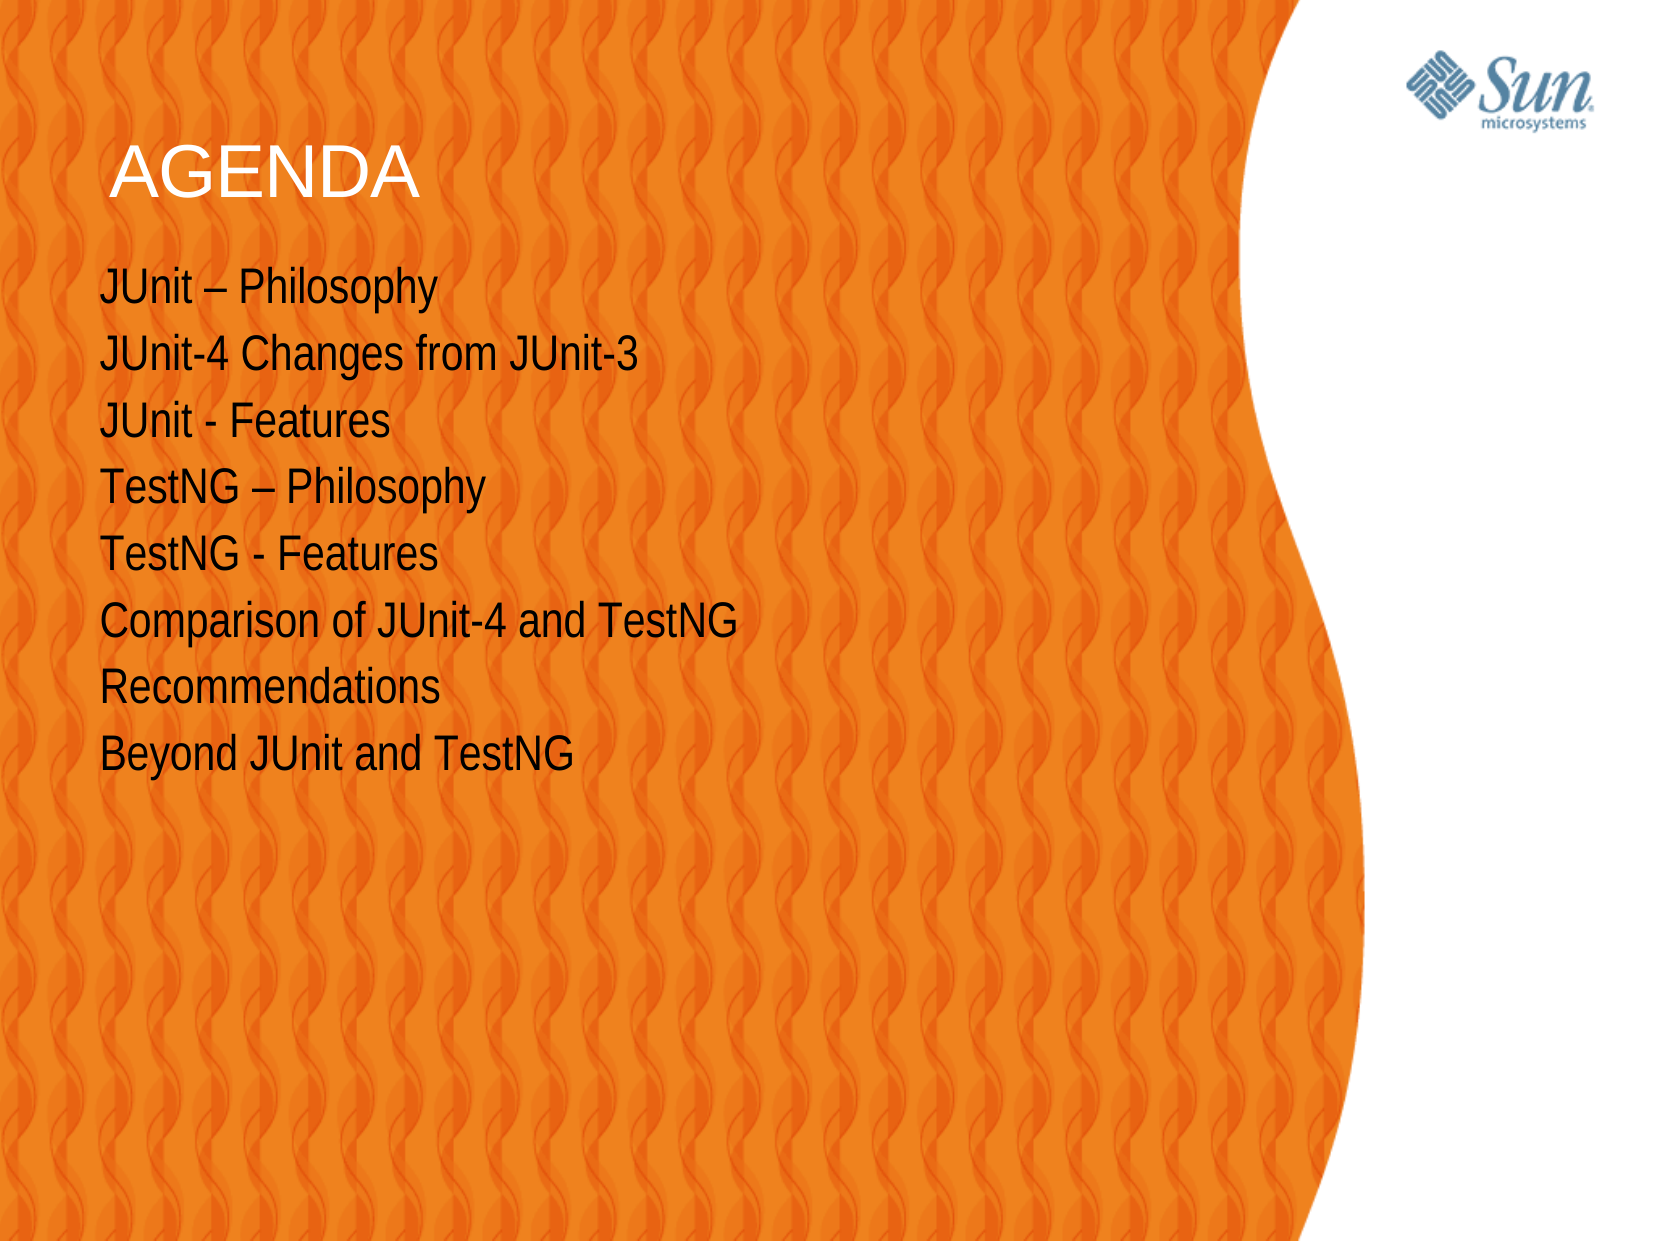

AGENDA
# JUnit – Philosophy
JUnit-4 Changes from JUnit-3
JUnit - Features
TestNG – Philosophy
TestNG - Features
Comparison of JUnit-4 and TestNG
Recommendations
Beyond JUnit and TestNG